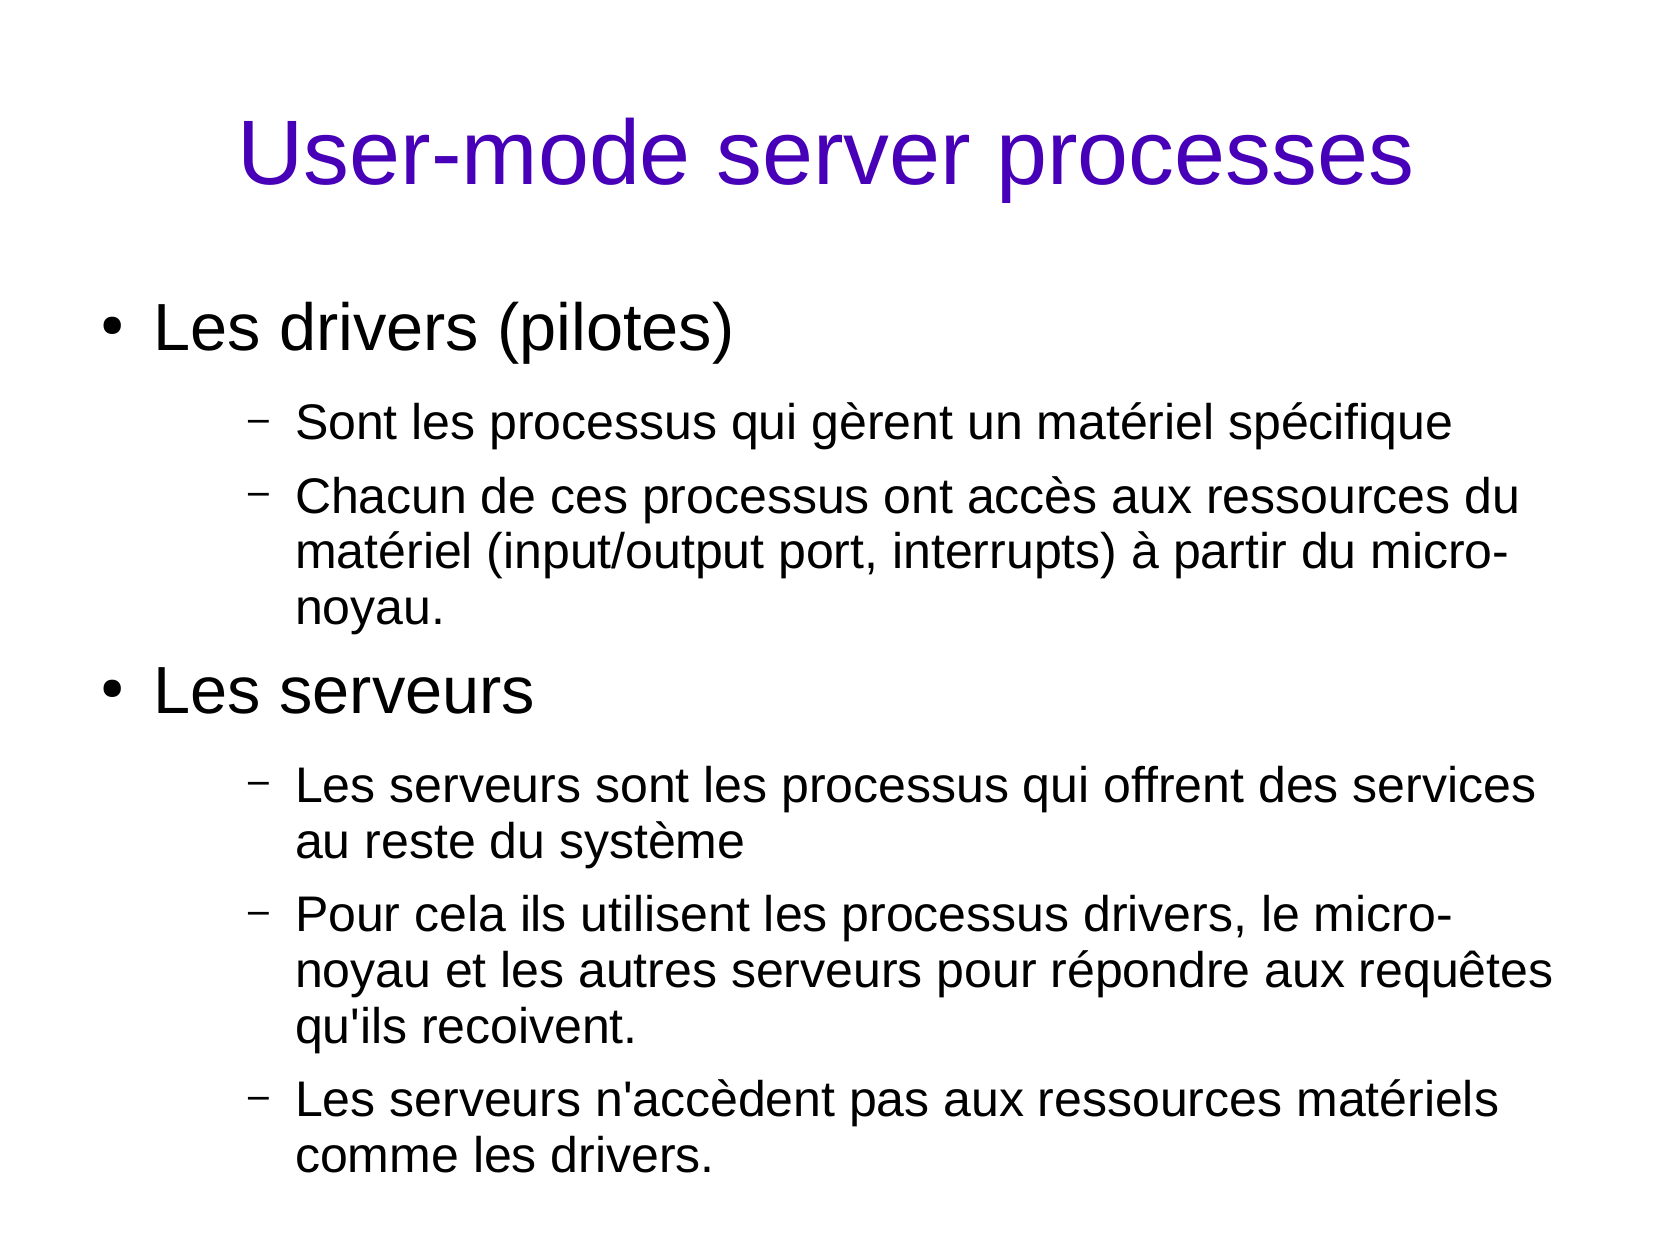

# User-mode server processes
Les drivers (pilotes)
Sont les processus qui gèrent un matériel spécifique
Chacun de ces processus ont accès aux ressources du matériel (input/output port, interrupts) à partir du micro-noyau.
Les serveurs
Les serveurs sont les processus qui offrent des services au reste du système
Pour cela ils utilisent les processus drivers, le micro-noyau et les autres serveurs pour répondre aux requêtes qu'ils recoivent.
Les serveurs n'accèdent pas aux ressources matériels comme les drivers.